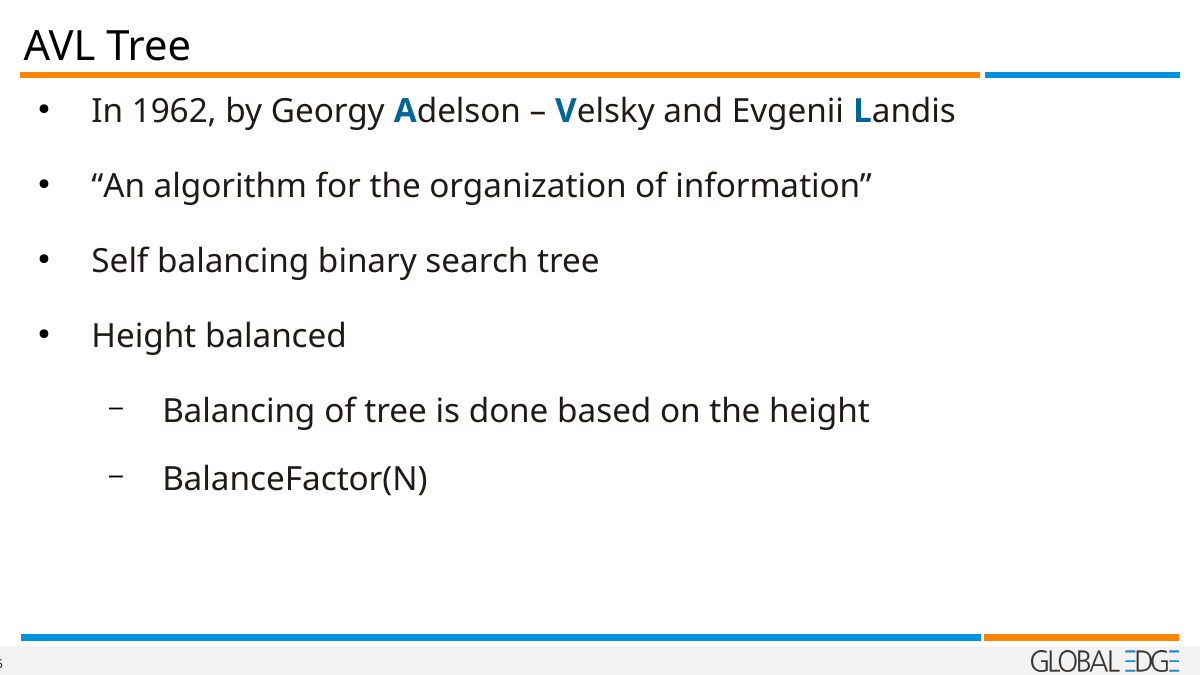

# AVL Tree
In 1962, by Georgy Adelson – Velsky and Evgenii Landis
“An algorithm for the organization of information”
Self balancing binary search tree
Height balanced
Balancing of tree is done based on the height
BalanceFactor(N)